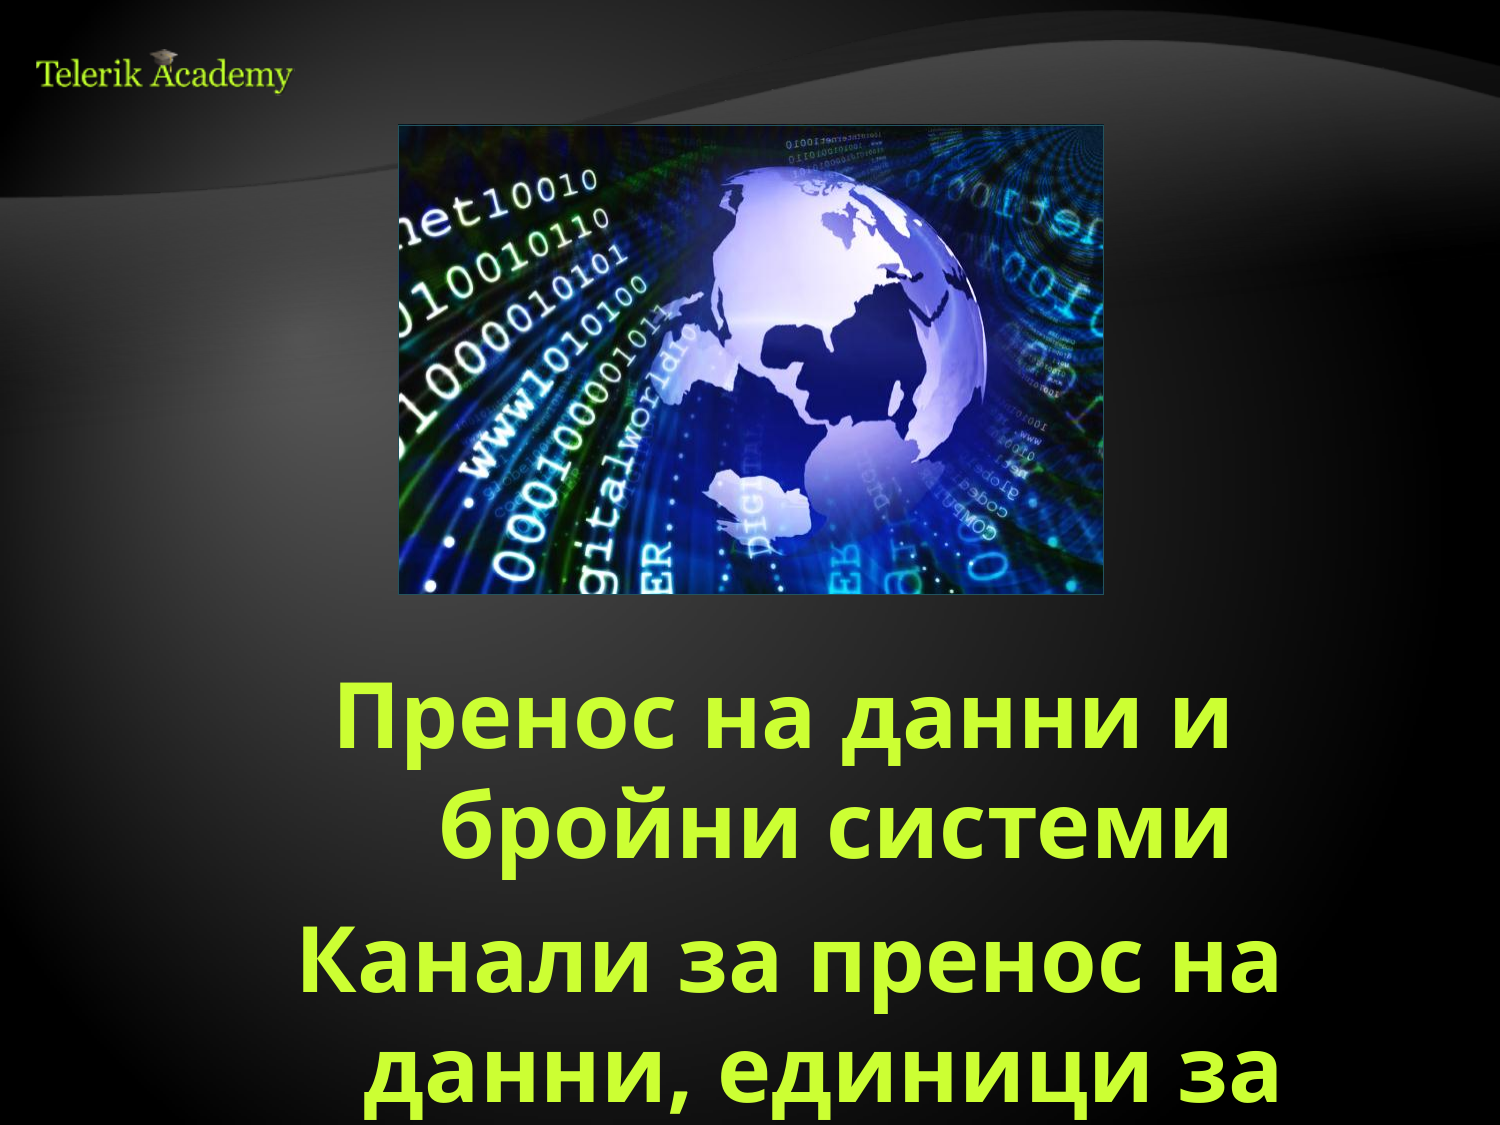

# Пренос на данни и бройни системи
Канали за пренос на данни, единици за измерване, работа с бройни системи